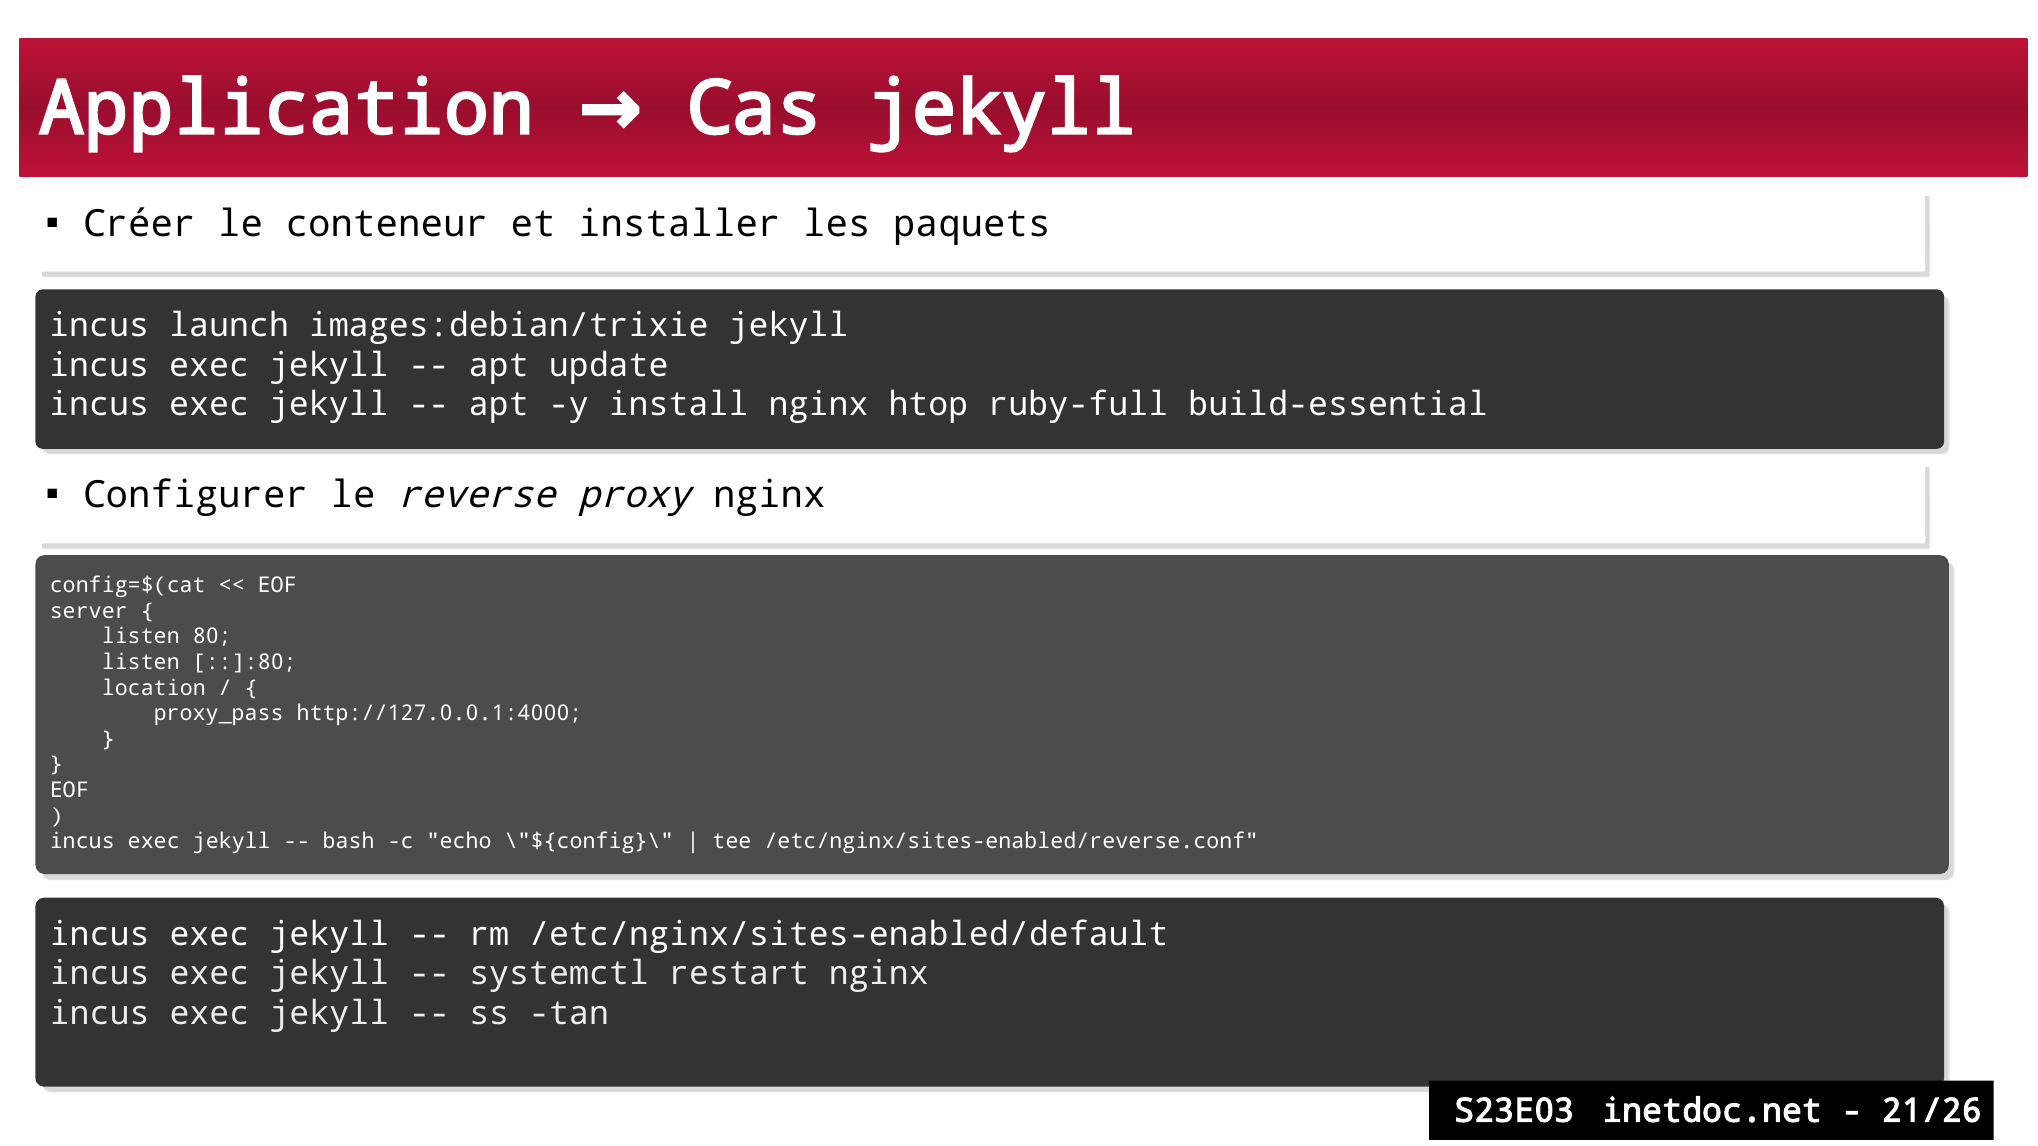

Application → Cas jekyll
Créer le conteneur et installer les paquets
incus launch images:debian/trixie jekyll
incus exec jekyll -- apt update
incus exec jekyll -- apt -y install nginx htop ruby-full build-essential
Configurer le reverse proxy nginx
config=$(cat << EOF
server {
 listen 80;
 listen [::]:80;
 location / {
 proxy_pass http://127.0.0.1:4000;
 }
}
EOF
)
incus exec jekyll -- bash -c "echo \"${config}\" | tee /etc/nginx/sites-enabled/reverse.conf"
incus exec jekyll -- rm /etc/nginx/sites-enabled/default
incus exec jekyll -- systemctl restart nginx
incus exec jekyll -- ss -tan
S23E03	inetdoc.net - /26